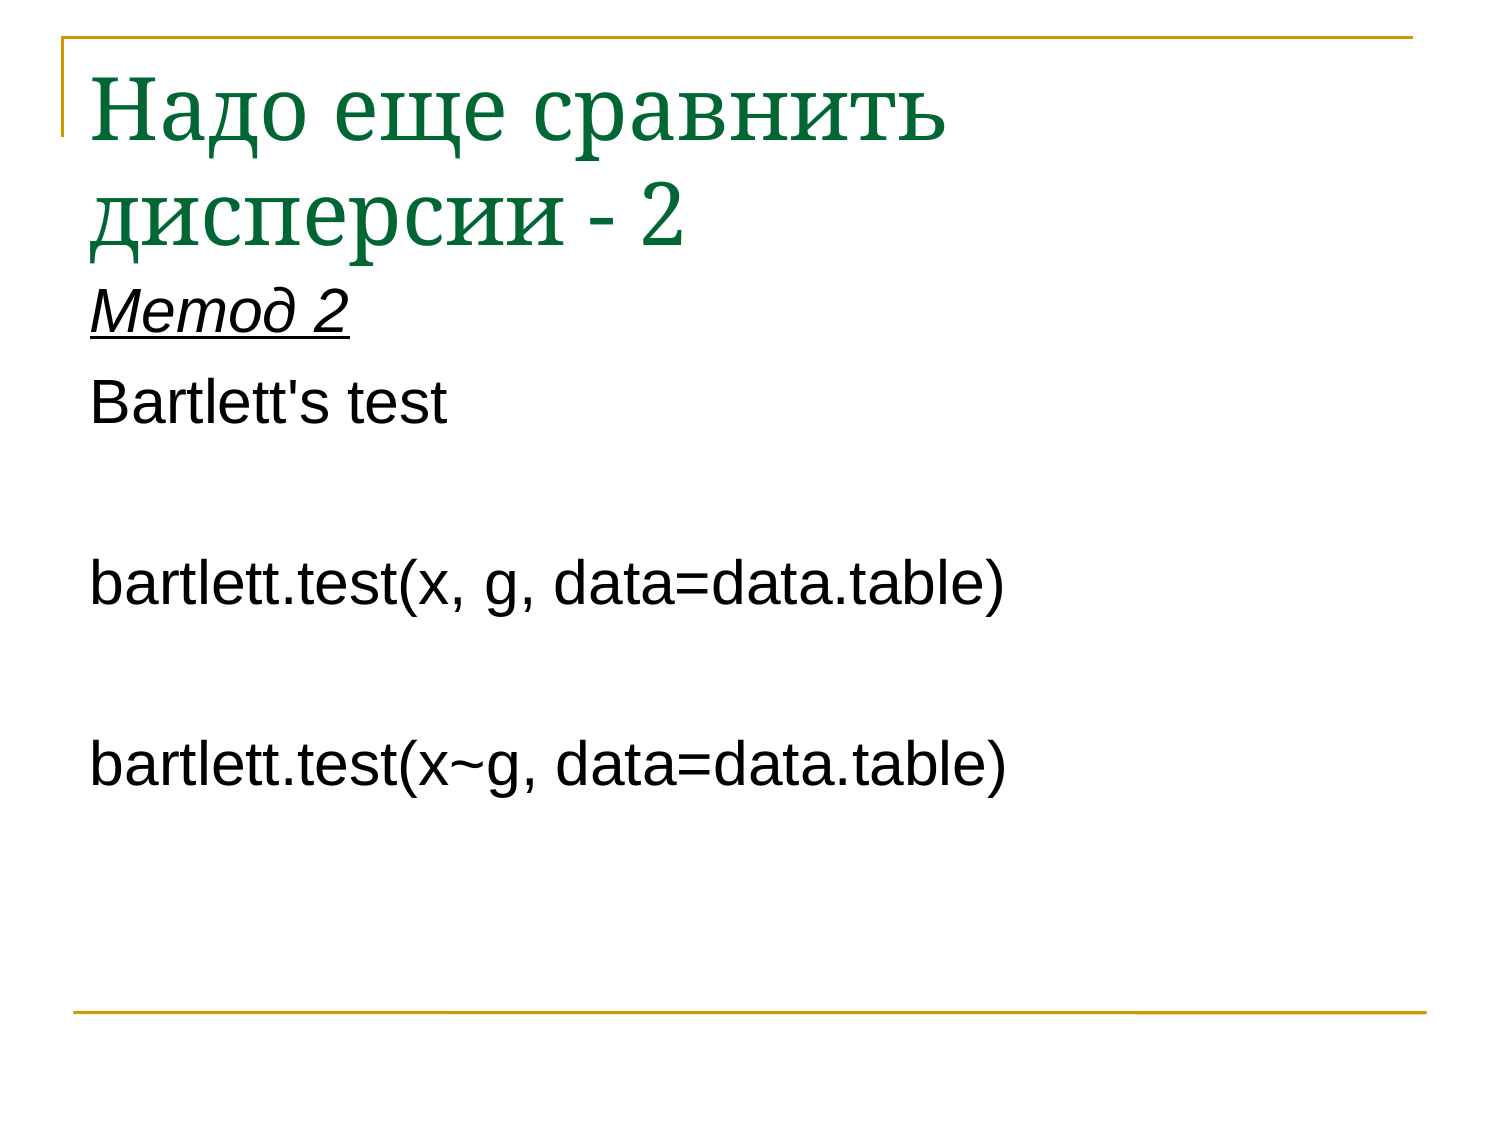

# Надо еще сравнить дисперсии - 2
Метод 2
Bartlett's test
bartlett.test(x, g, data=data.table)
bartlett.test(x~g, data=data.table)